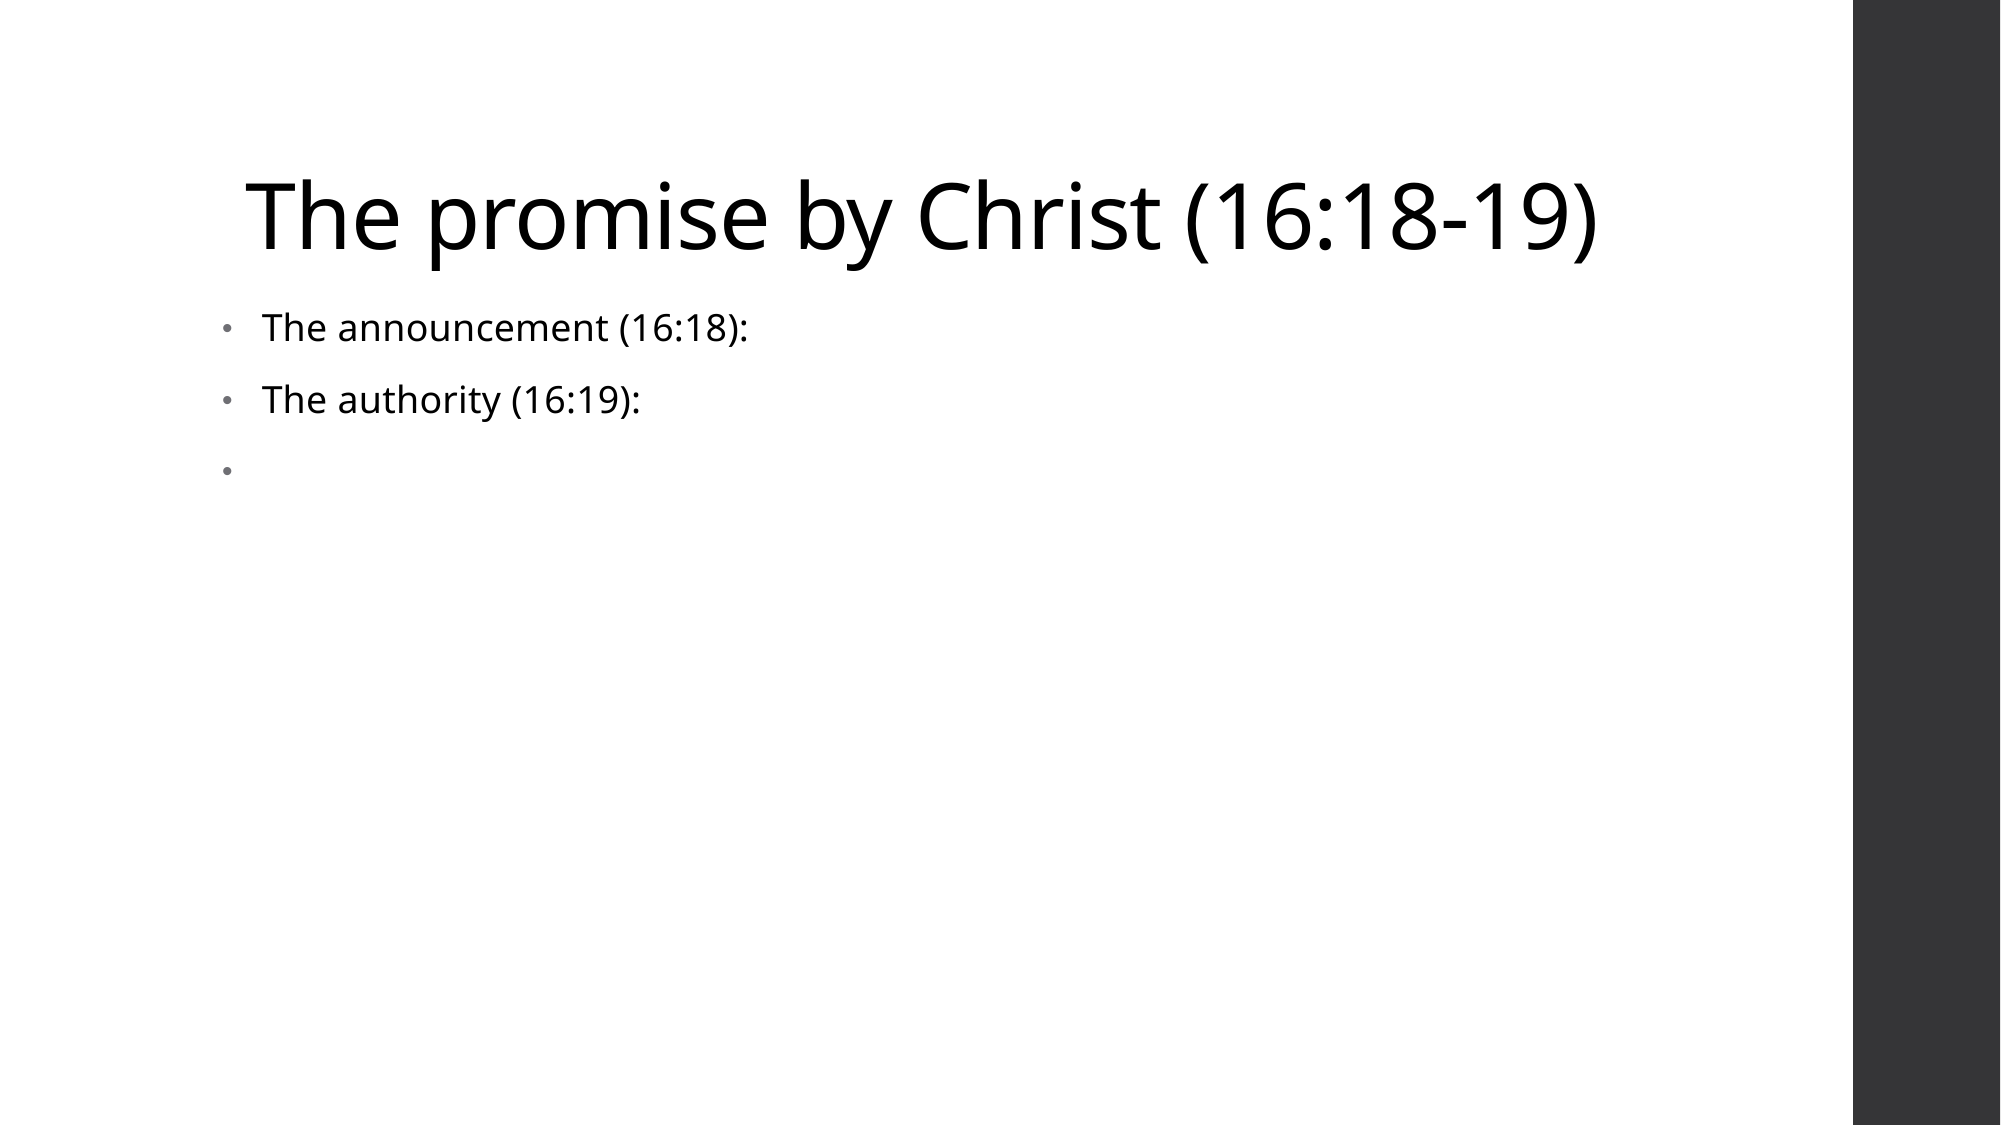

# The promise by Christ (16:18-19)
 The announcement (16:18):
 The authority (16:19):